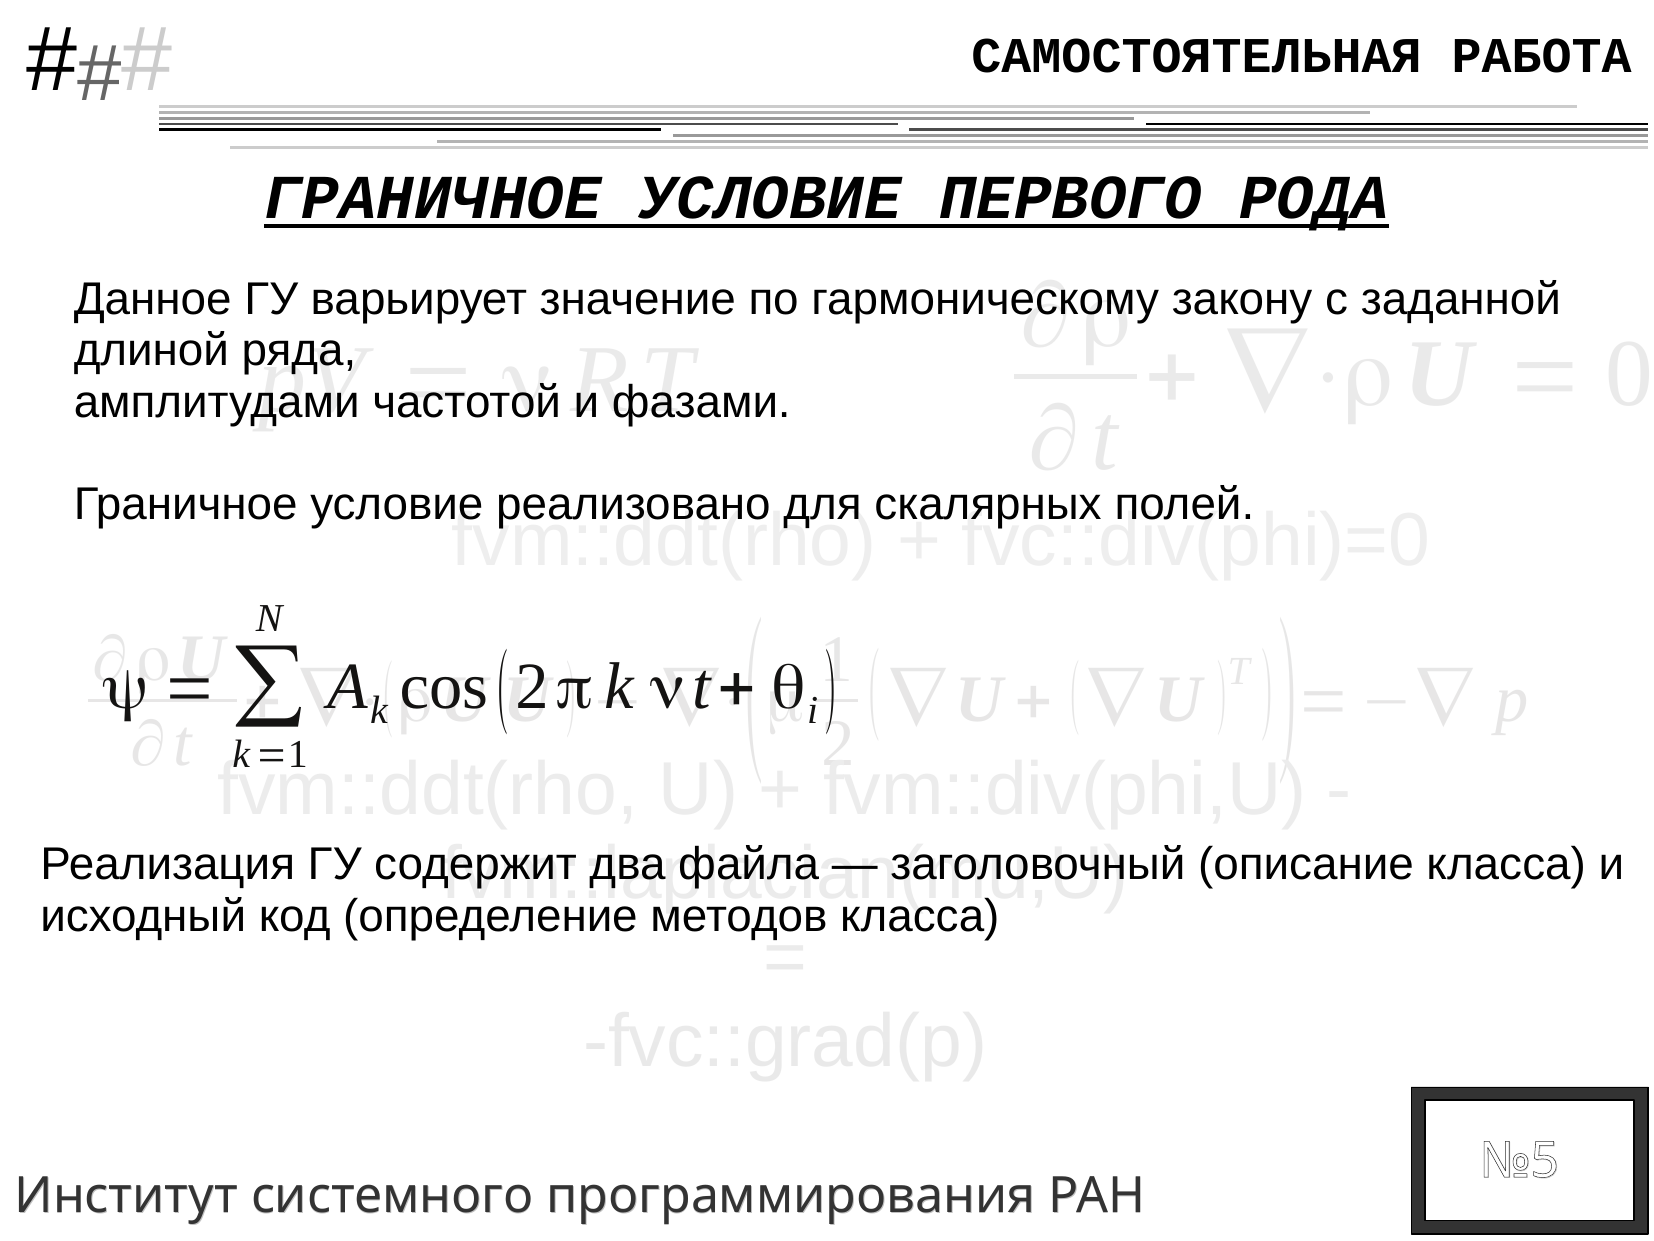

# ГРАНИЧНОЕ УСЛОВИЕ ПЕРВОГО РОДА
Данное ГУ варьирует значение по гармоническому закону с заданной длиной ряда,
амплитудами частотой и фазами.
Граничное условие реализовано для скалярных полей.
Реализация ГУ содержит два файла — заголовочный (описание класса) и исходный код (определение методов класса)